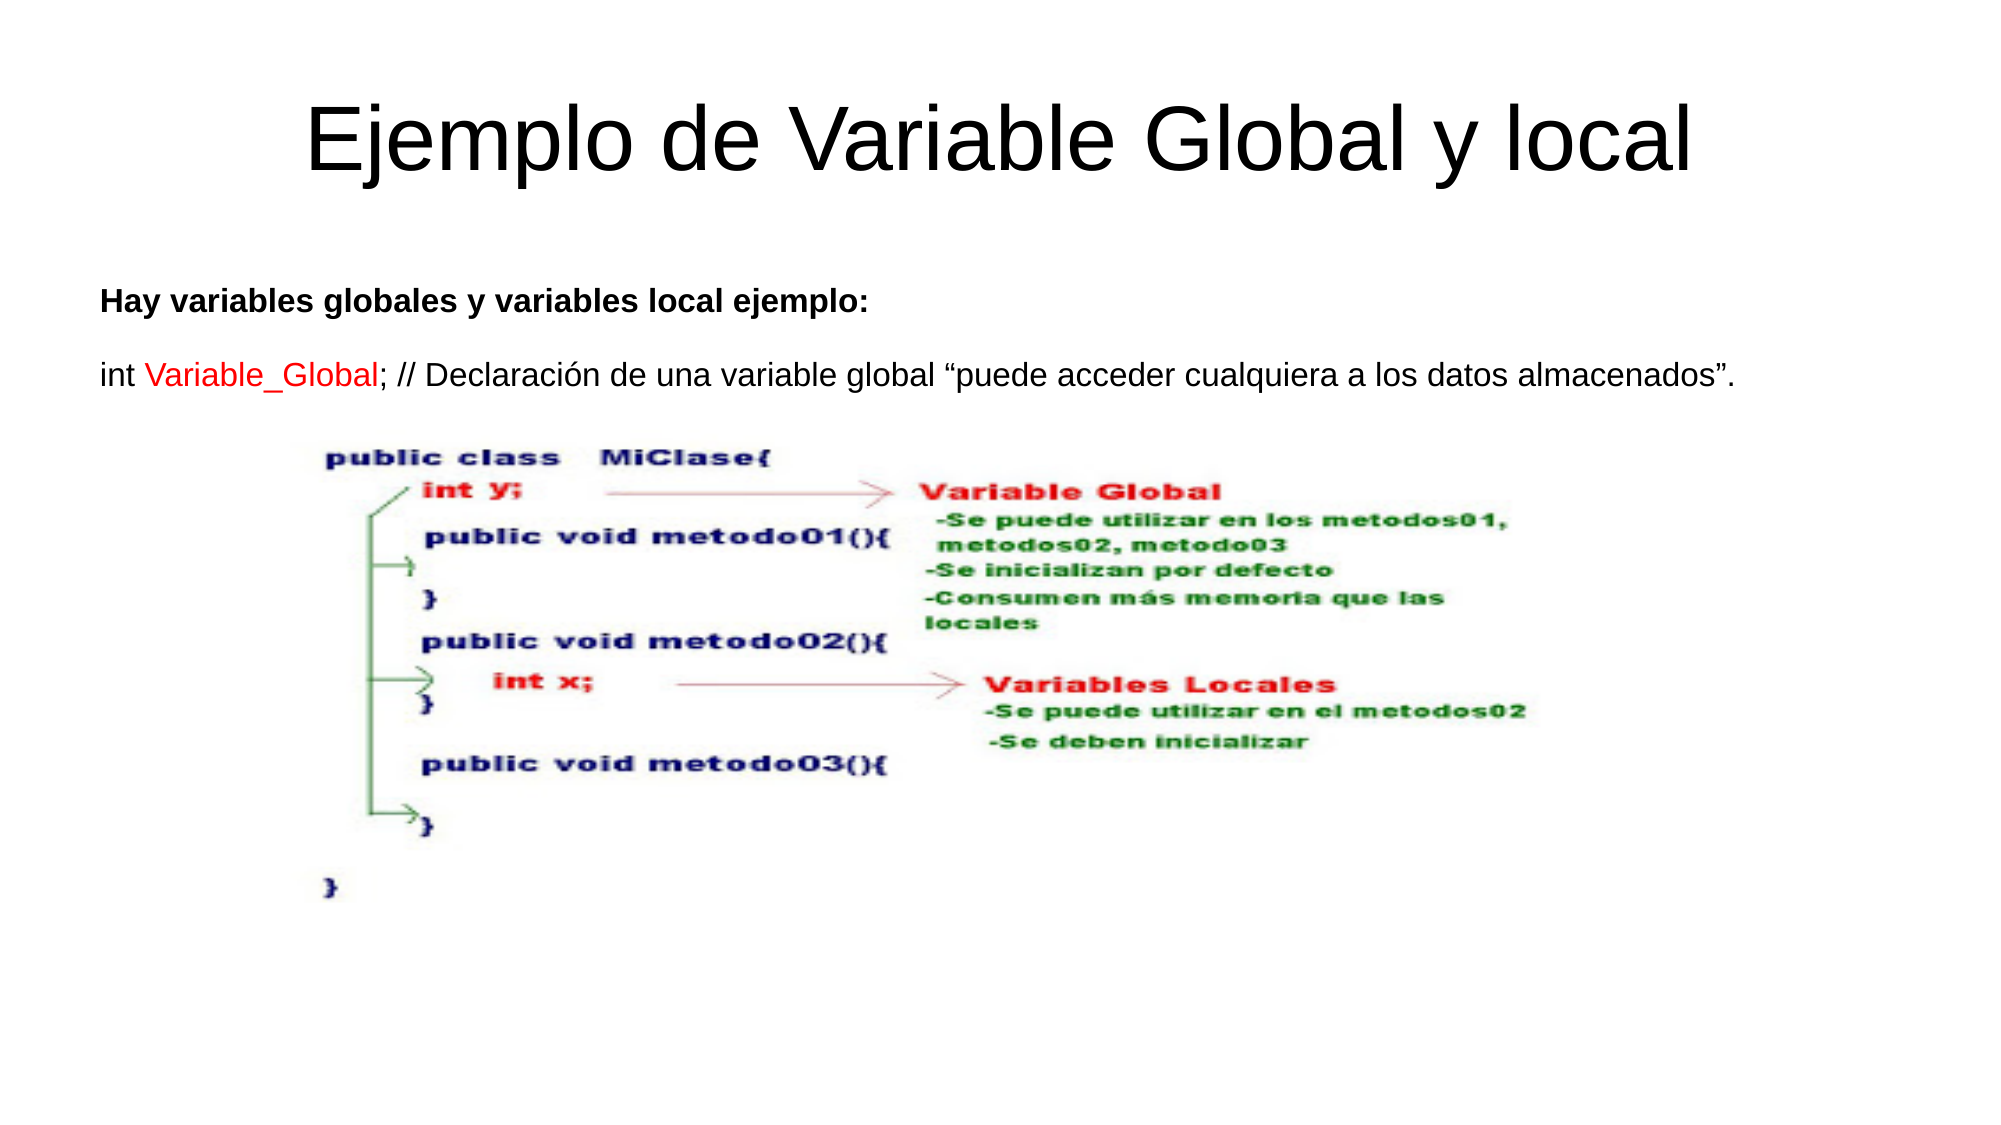

# Ejemplo de Variable Global y local
Hay variables globales y variables local ejemplo:
int Variable_Global; // Declaración de una variable global “puede acceder cualquiera a los datos almacenados”.